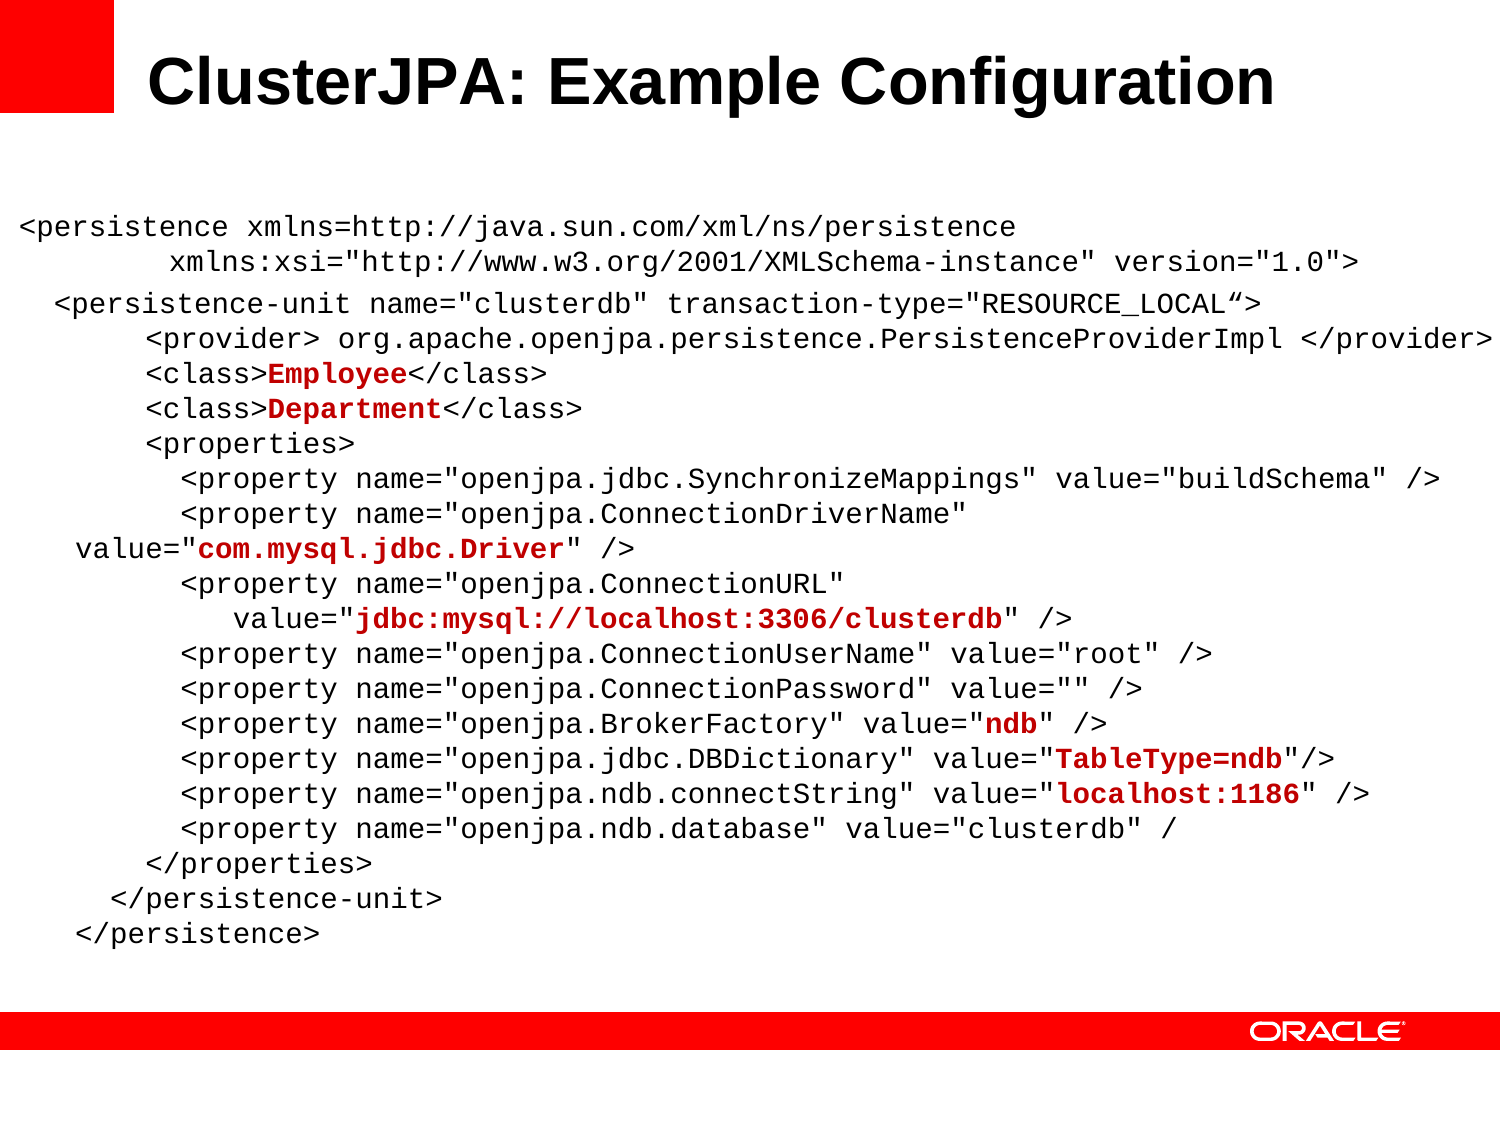

# ClusterJPA: Example Configuration
<persistence xmlns=http://java.sun.com/xml/ns/persistence
	xmlns:xsi="http://www.w3.org/2001/XMLSchema-instance" version="1.0">
 <persistence-unit name="clusterdb" transaction-type="RESOURCE_LOCAL“>
 <provider> org.apache.openjpa.persistence.PersistenceProviderImpl </provider>
 <class>Employee</class>
 <class>Department</class>
 <properties>
 <property name="openjpa.jdbc.SynchronizeMappings" value="buildSchema" />
 <property name="openjpa.ConnectionDriverName" value="com.mysql.jdbc.Driver" />
 <property name="openjpa.ConnectionURL"
 value="jdbc:mysql://localhost:3306/clusterdb" />
 <property name="openjpa.ConnectionUserName" value="root" />
 <property name="openjpa.ConnectionPassword" value="" />
 <property name="openjpa.BrokerFactory" value="ndb" />
 <property name="openjpa.jdbc.DBDictionary" value="TableType=ndb"/>
 <property name="openjpa.ndb.connectString" value="localhost:1186" />
 <property name="openjpa.ndb.database" value="clusterdb" /
 </properties>
 </persistence-unit>
</persistence>